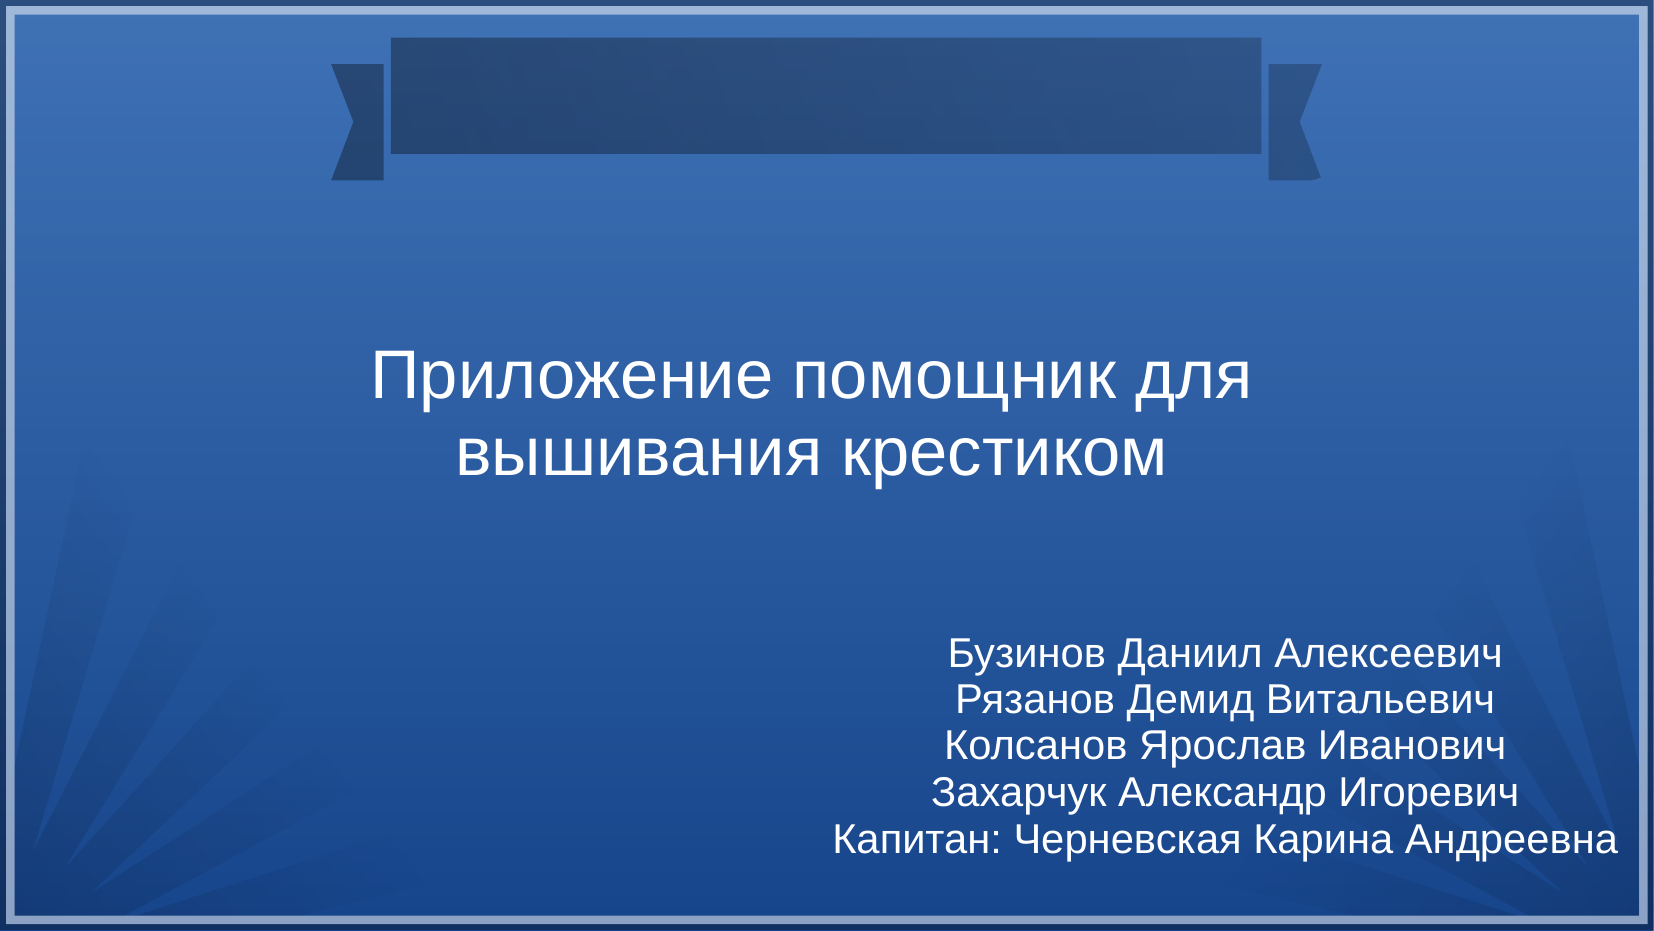

# Приложение помощник для вышивания крестиком
Бузинов Даниил Алексеевич
Рязанов Демид Витальевич
Колсанов Ярослав Иванович
Захарчук Александр Игоревич
Капитан: Черневская Карина Андреевна